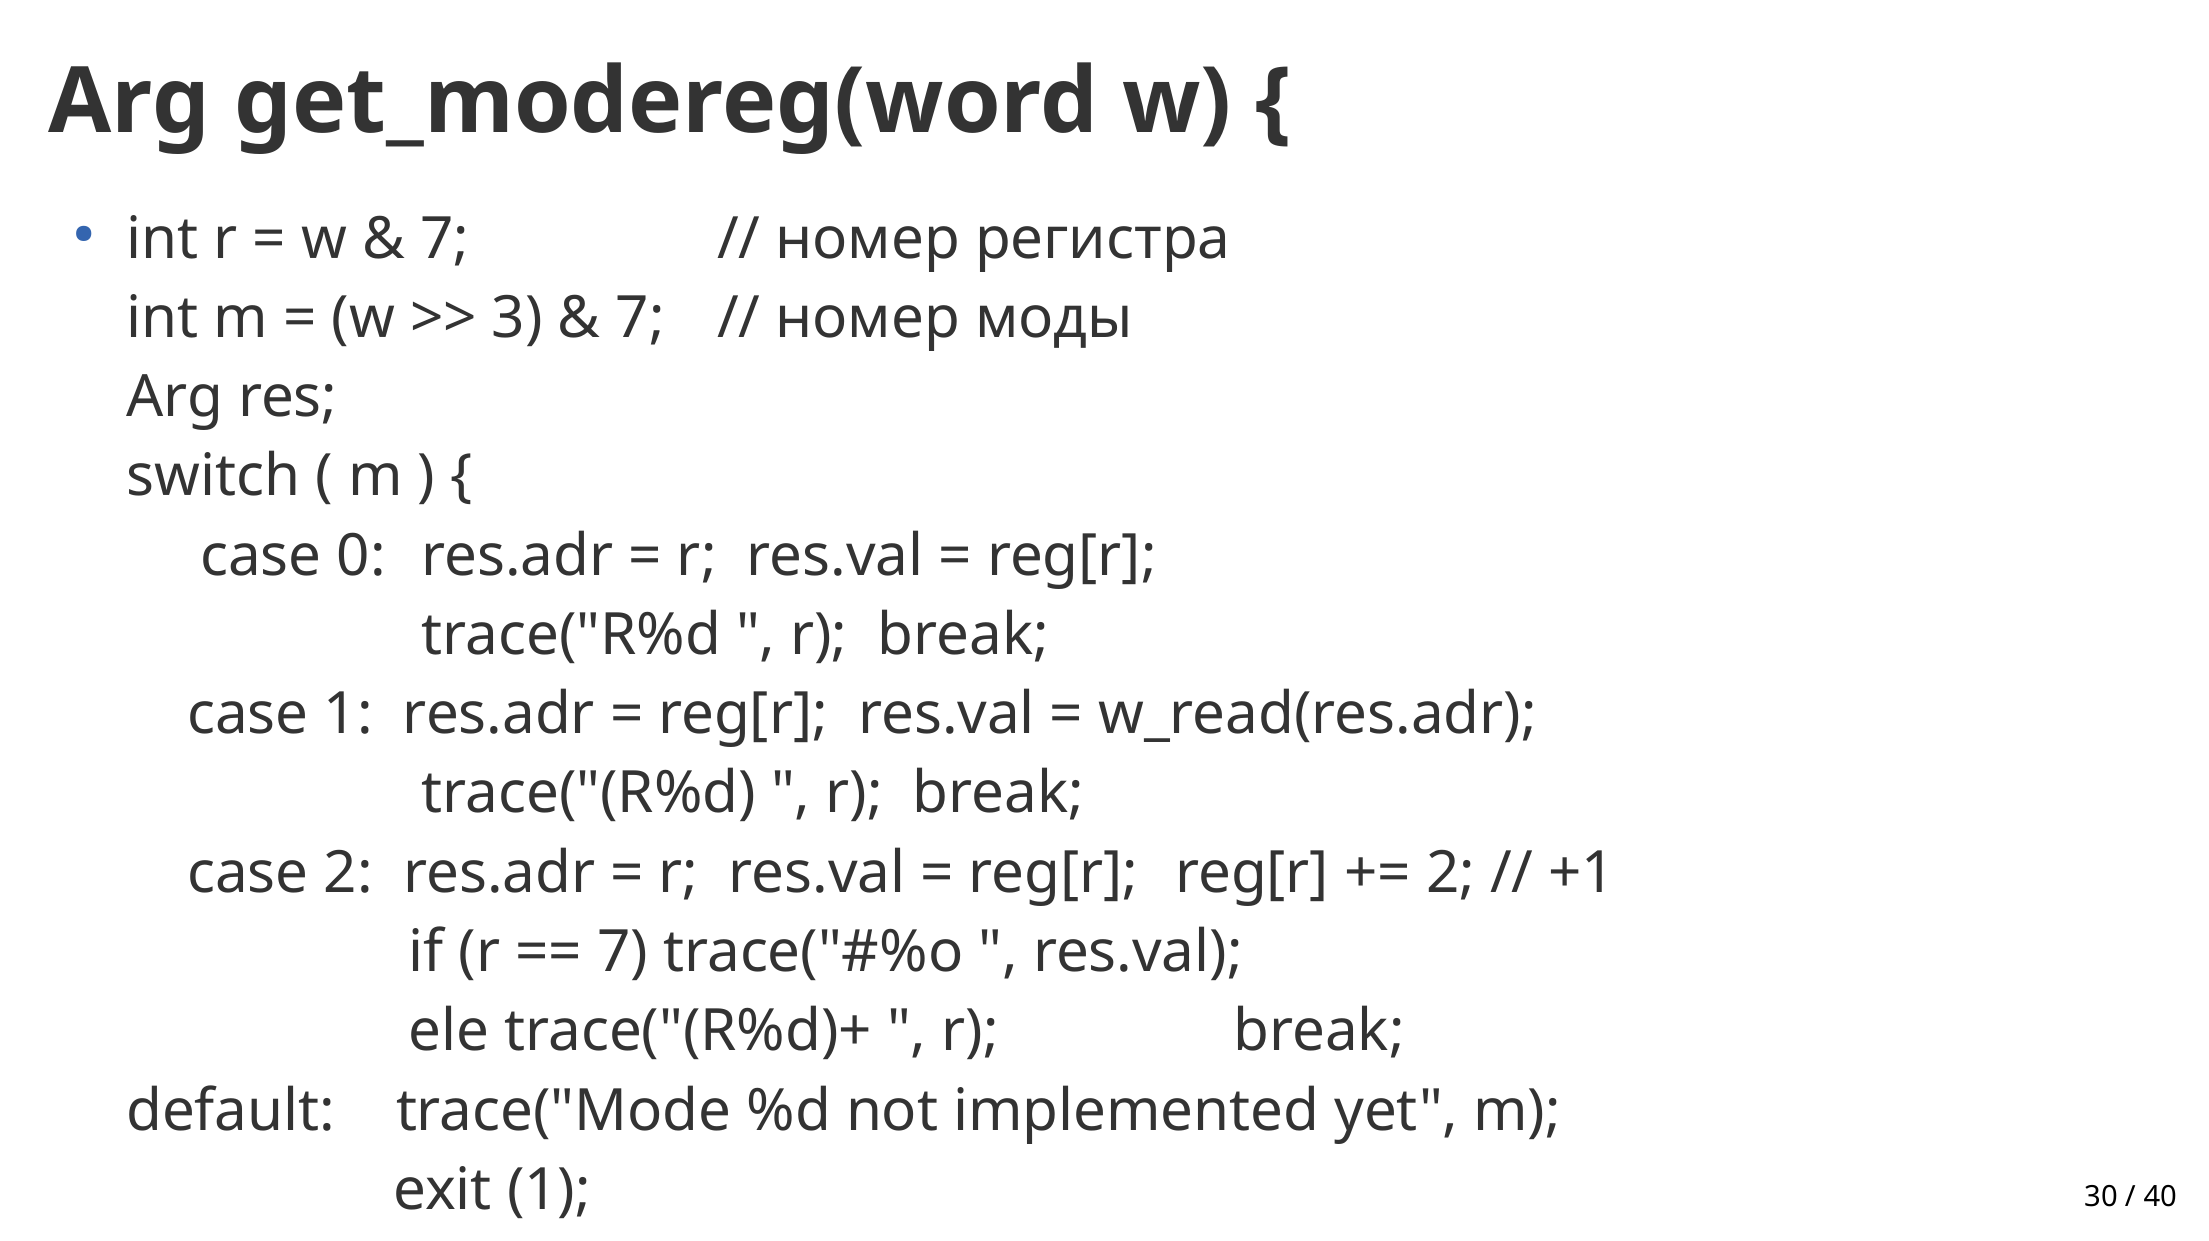

# Arg get_modereg(word w) {
int r = w & 7;				// номер регистра
int m = (w >> 3) & 7;	// номер моды
Arg res;
switch ( m ) {
	case 0:	res.adr = r; res.val = reg[r];
				trace("R%d ", r); break;
 case 1: res.adr = reg[r]; res.val = w_read(res.adr);
				trace("(R%d) ", r); break;
 case 2: res.adr = r; res.val = reg[r];	 reg[r] += 2; // +1
			 if (r == 7) trace("#%o ", res.val);
			 ele trace("(R%d)+ ", r); 			break;
default: trace("Mode %d not implemented yet", m);
			 exit (1);
30